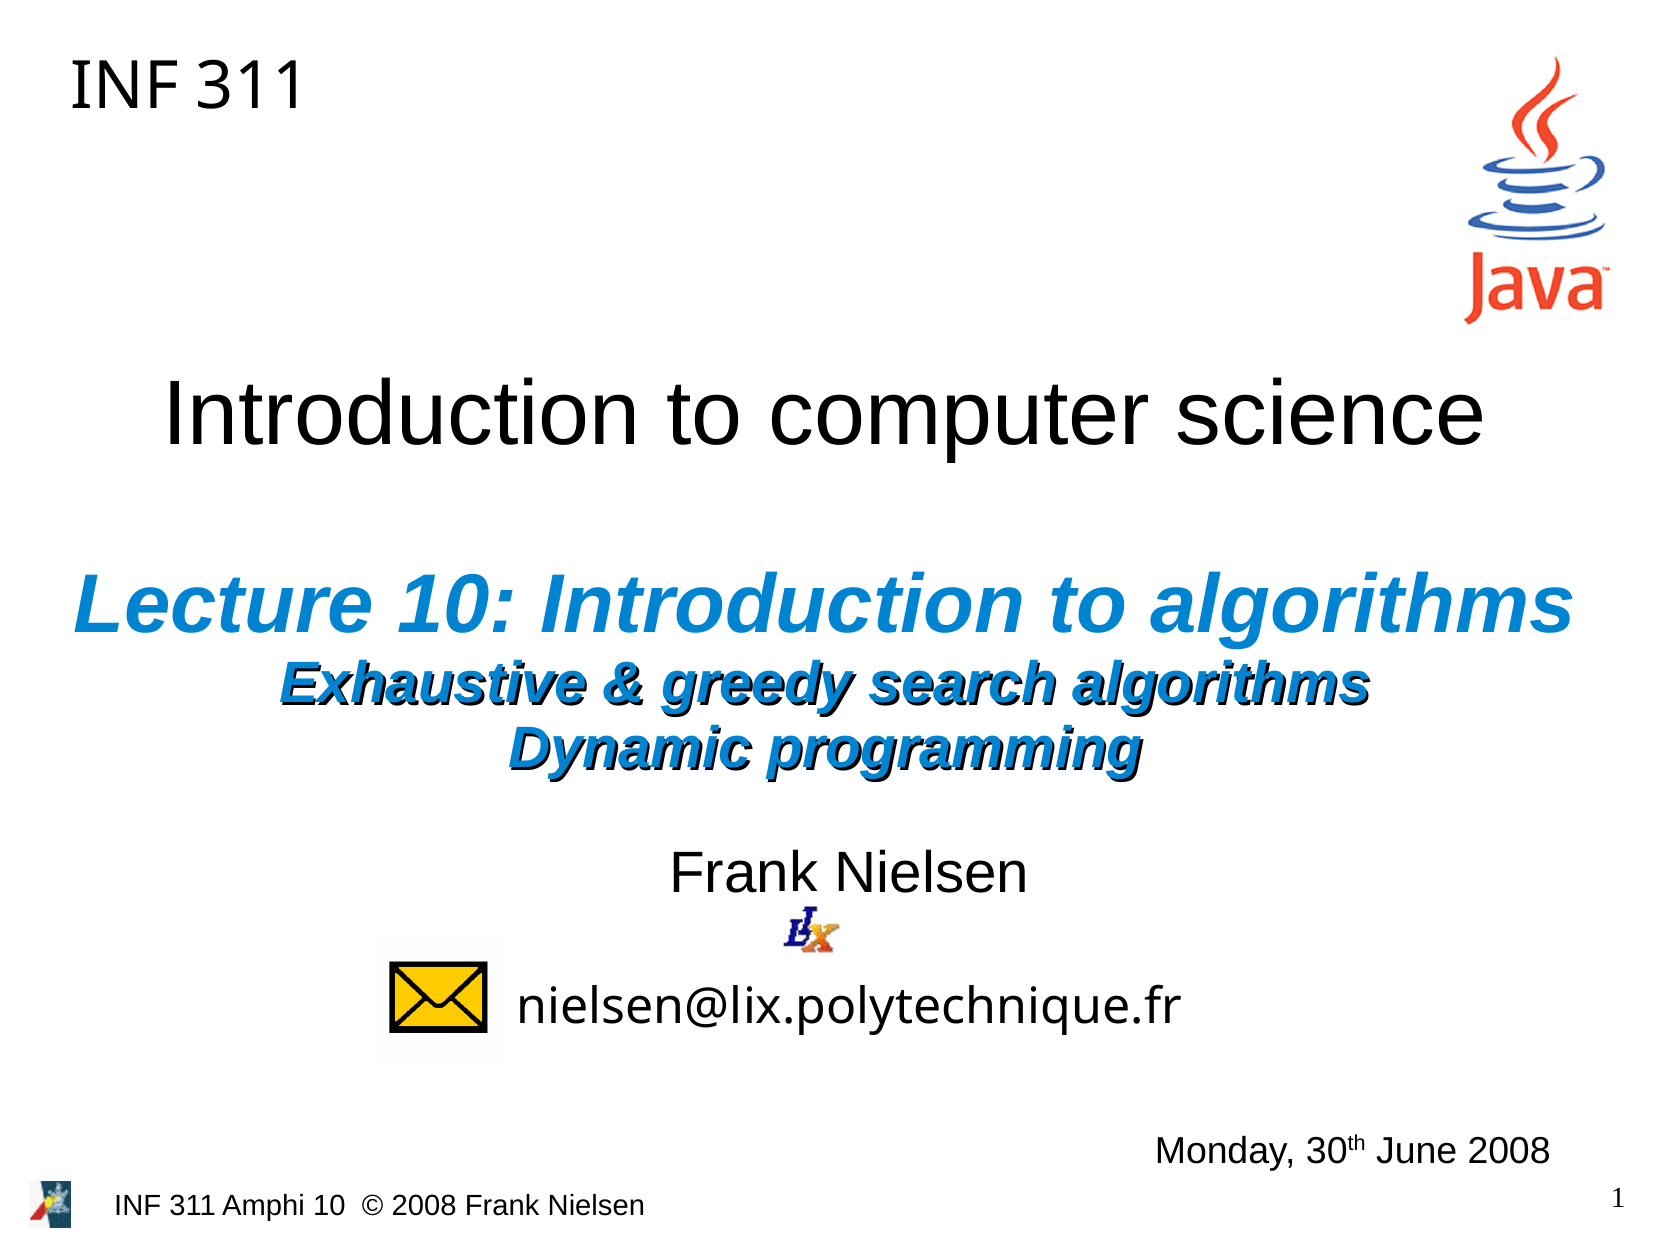

INF 311
Introduction to computer science
Lecture 10: Introduction to algorithms
Exhaustive & greedy search algorithms
Dynamic programming
Frank Nielsen
nielsen@lix.polytechnique.fr
Monday, 30th June 2008